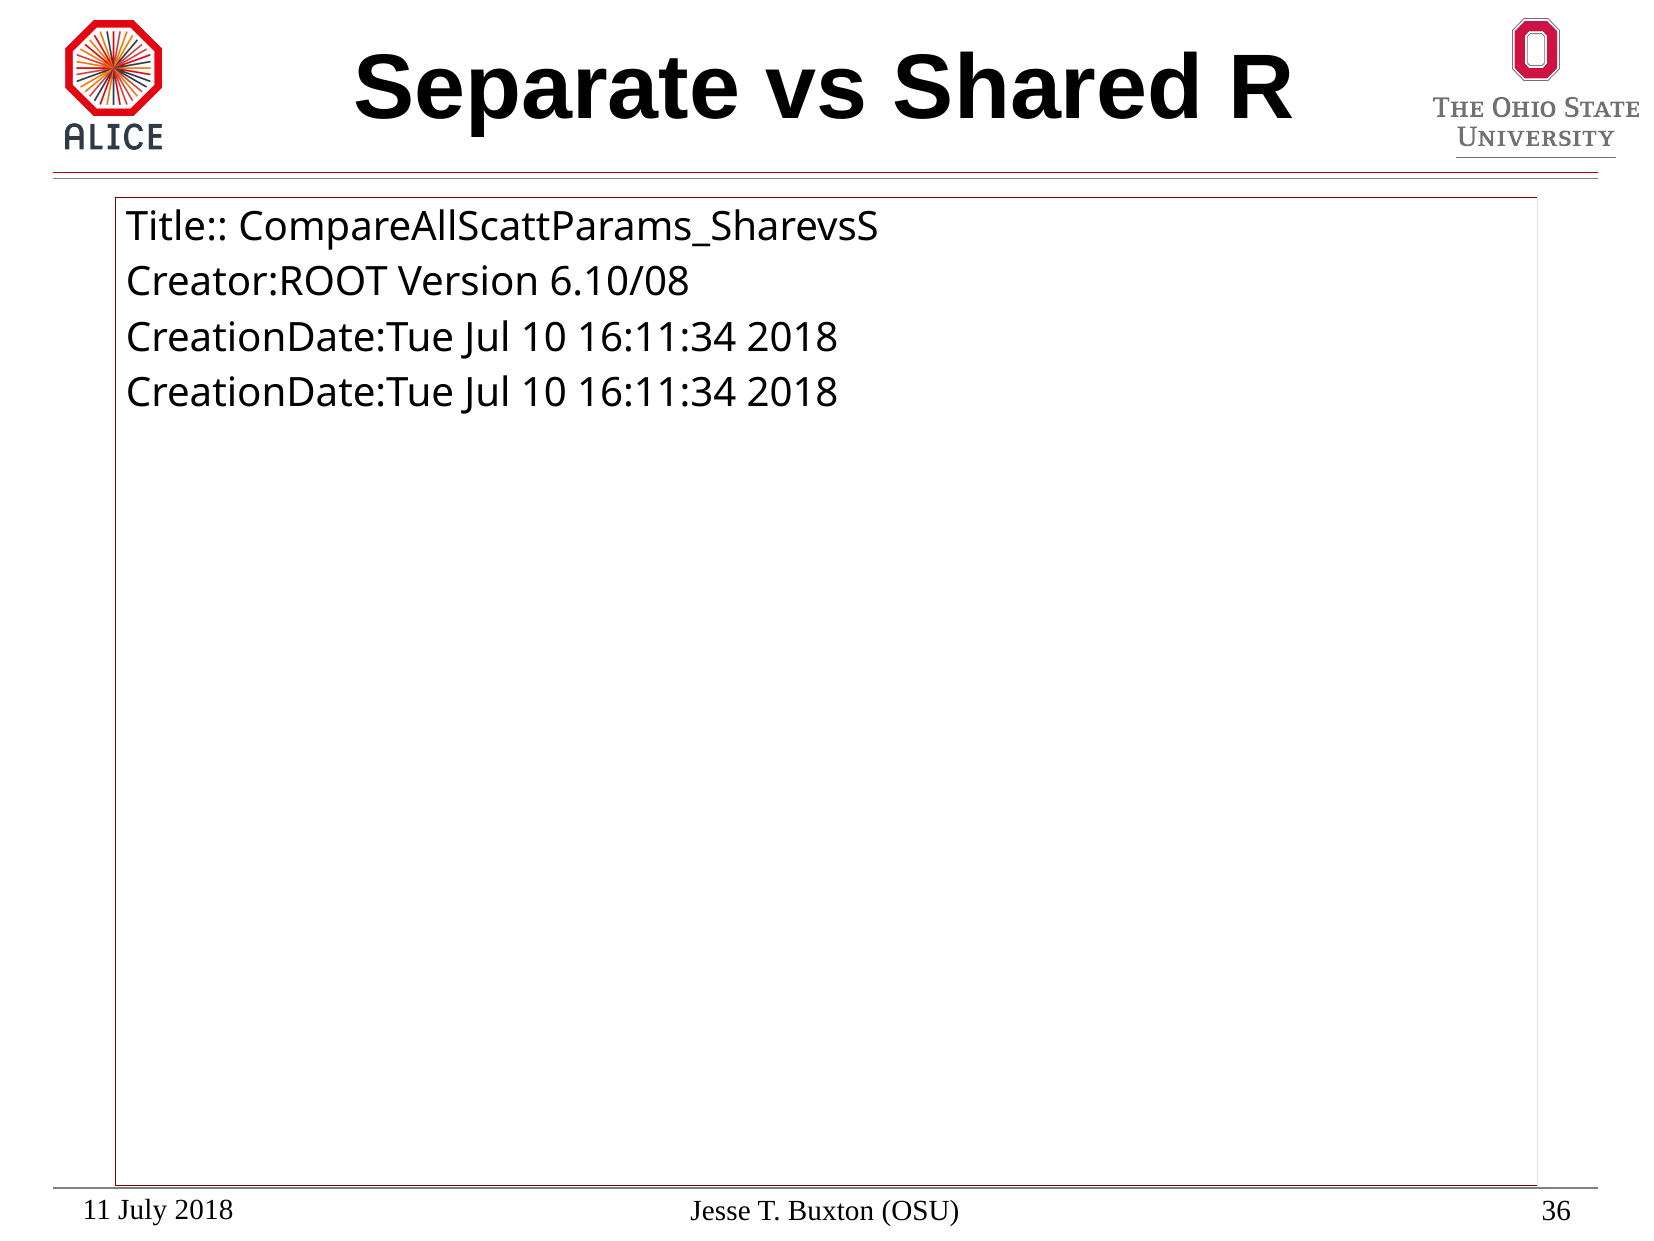

# Separate vs Shared R
11 July 2018
Jesse T. Buxton (OSU)
36